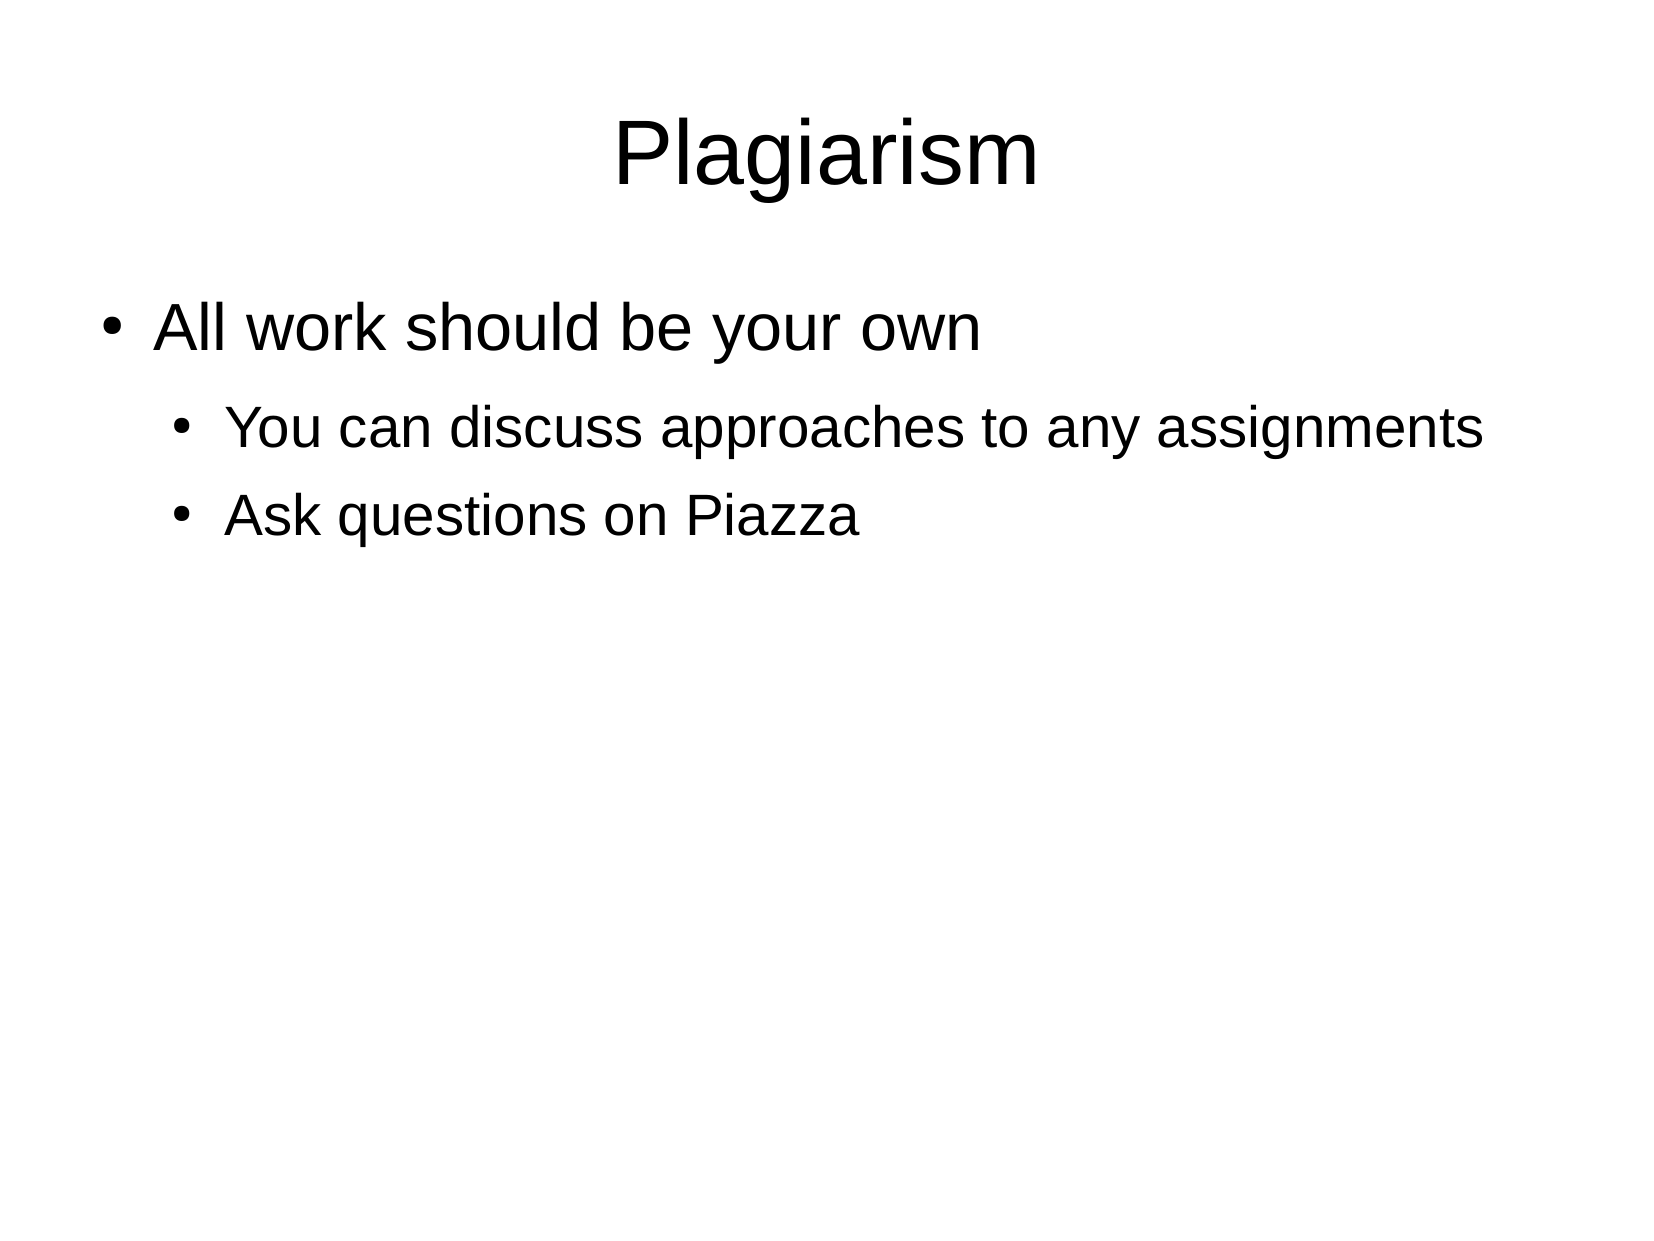

# Plagiarism
All work should be your own
You can discuss approaches to any assignments
Ask questions on Piazza